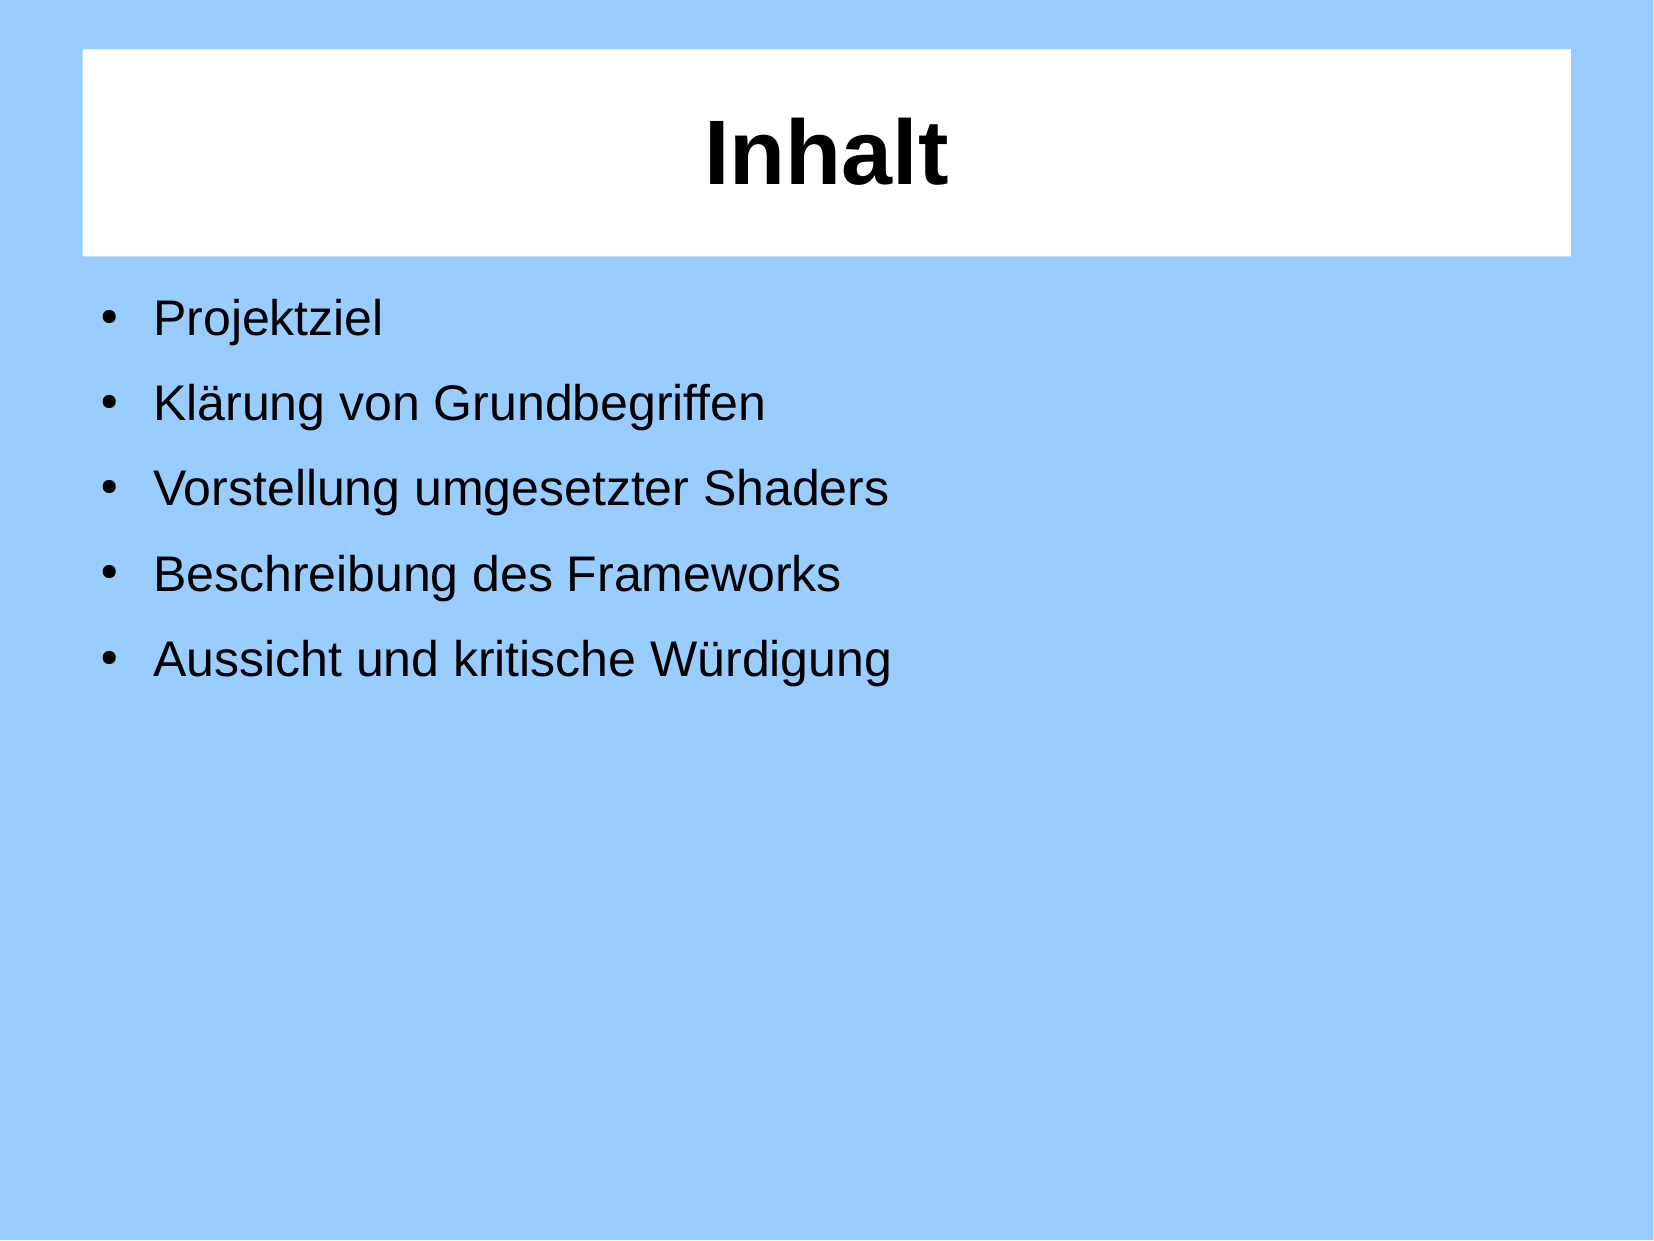

# Inhalt
Projektziel
Klärung von Grundbegriffen
Vorstellung umgesetzter Shaders
Beschreibung des Frameworks
Aussicht und kritische Würdigung